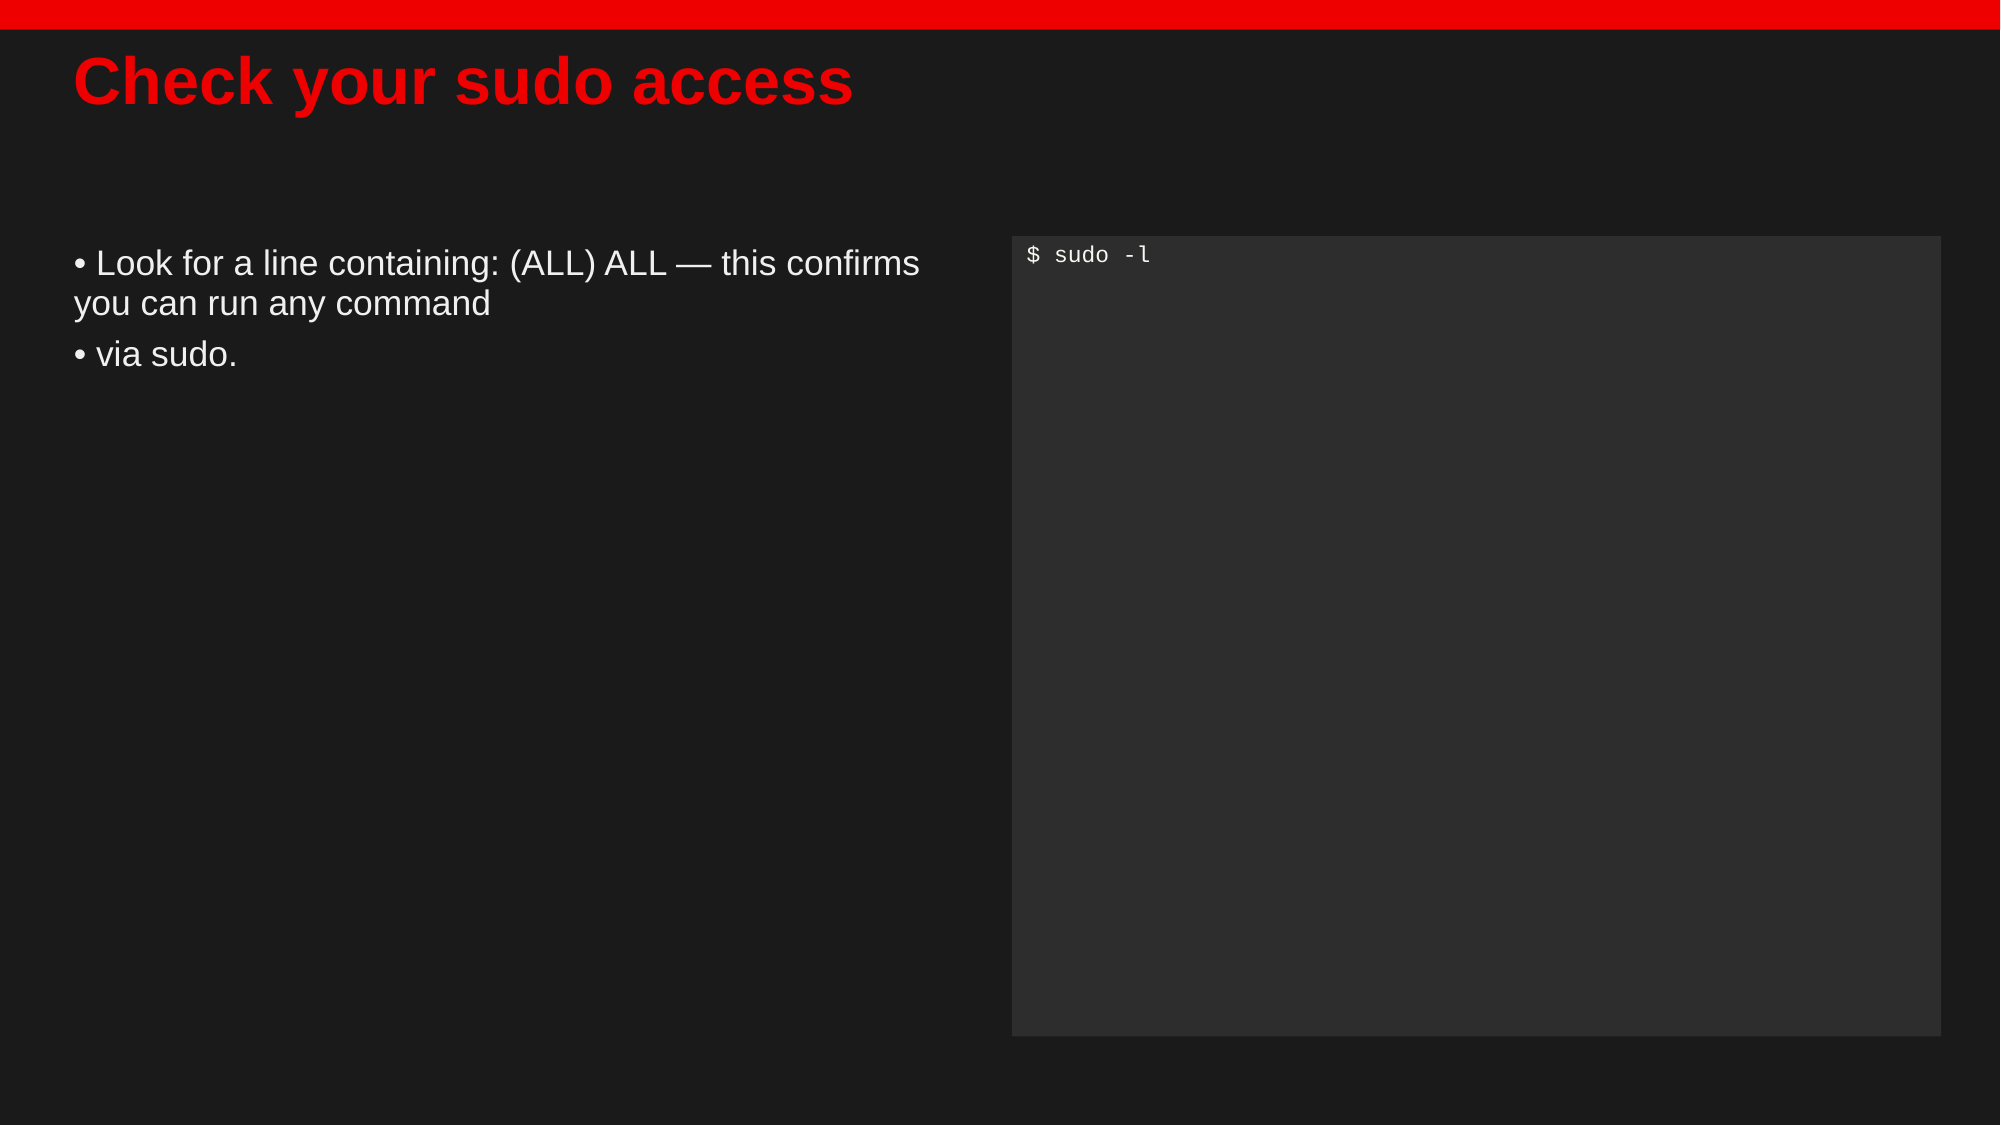

Check your sudo access
• Look for a line containing: (ALL) ALL — this confirms you can run any command
• via sudo.
$ sudo -l